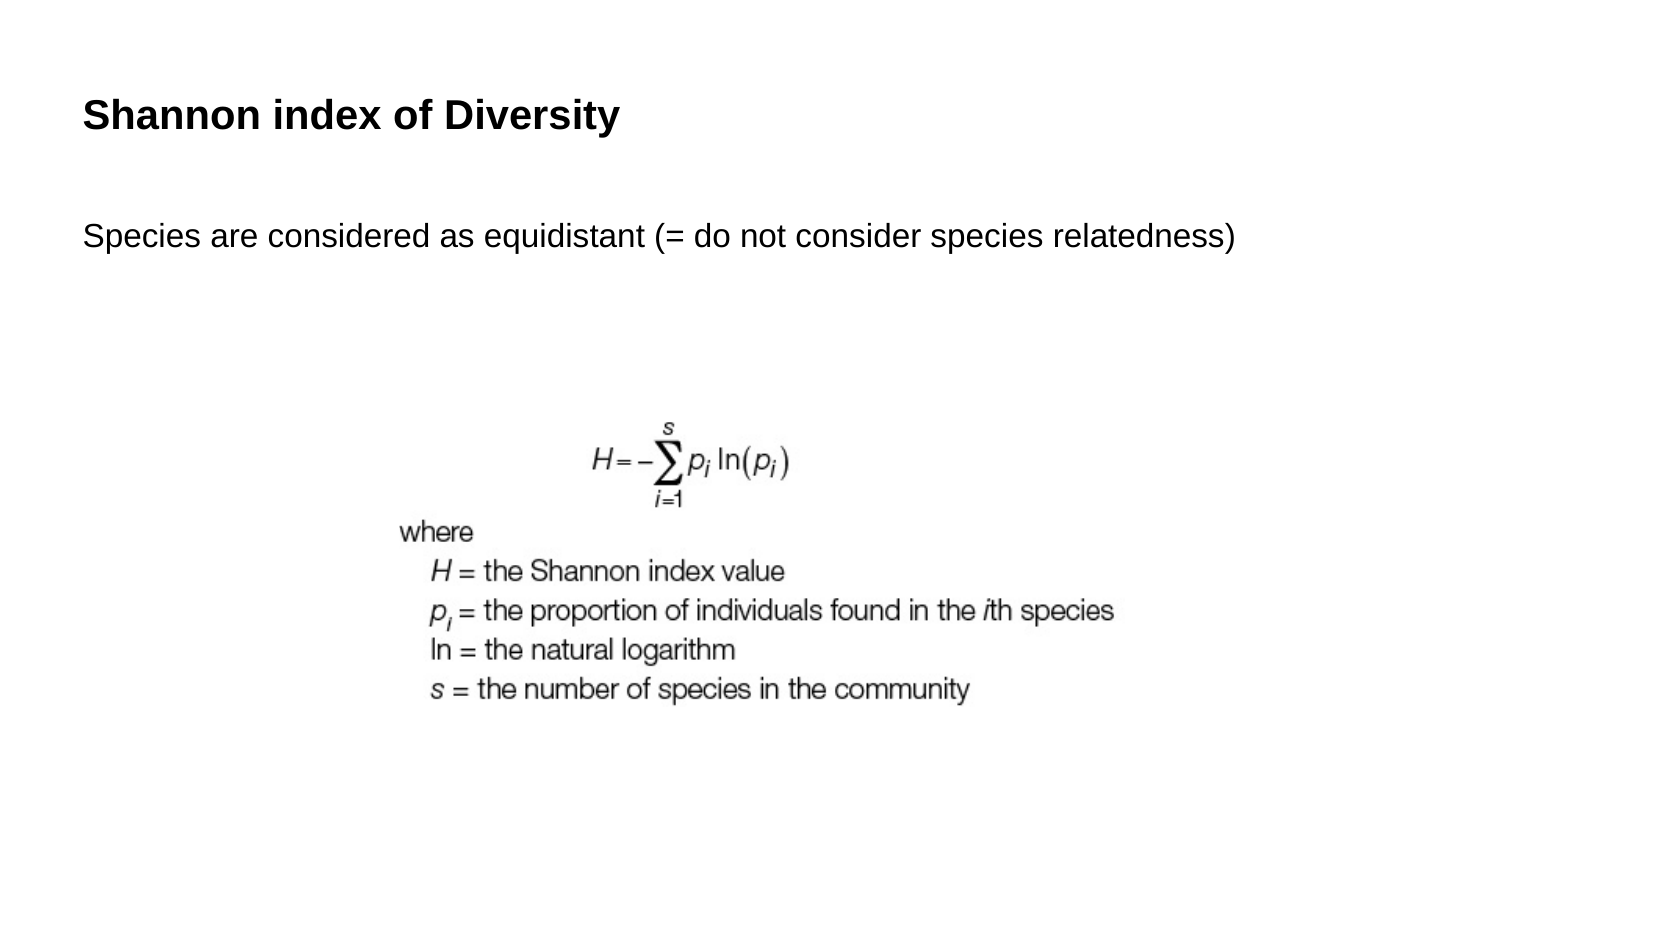

# Shannon index of Diversity
Species are considered as equidistant (= do not consider species relatedness)